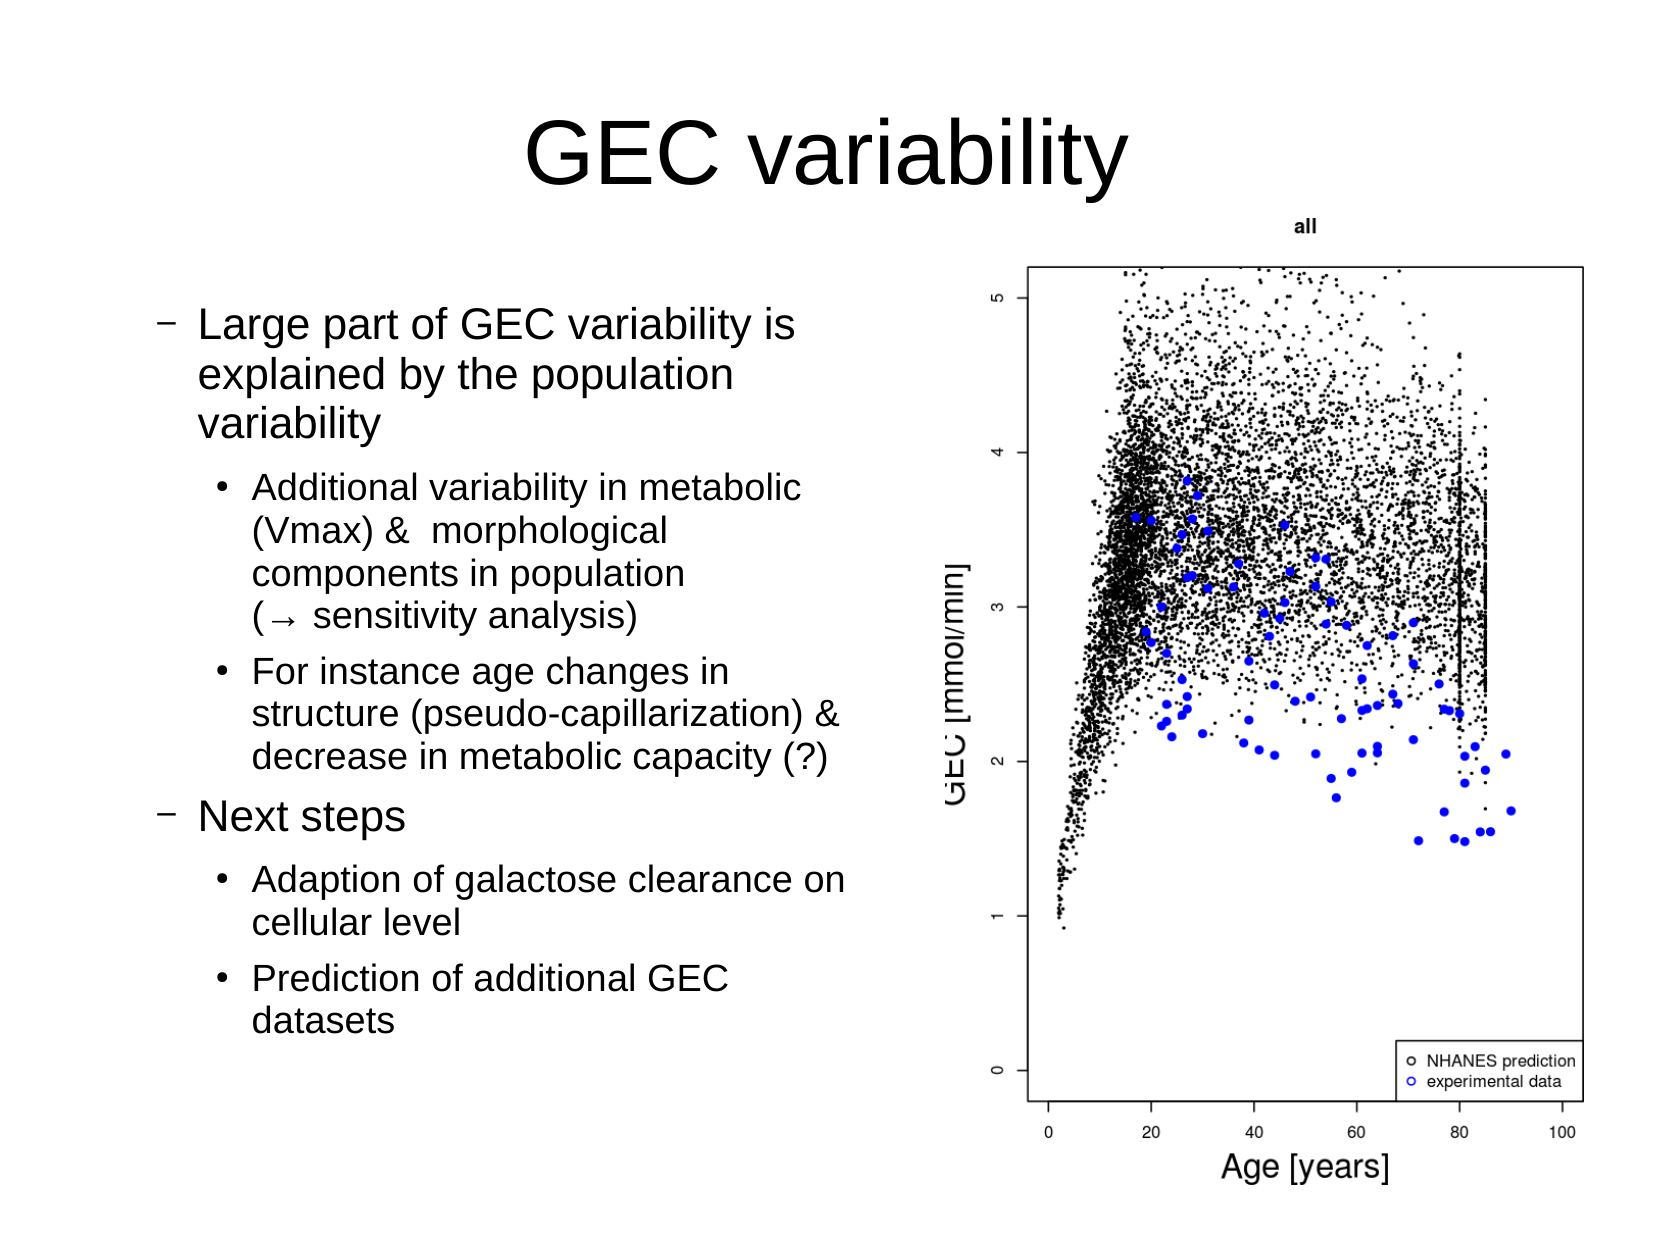

# GEC variability
Large part of GEC variability is explained by the population variability
Additional variability in metabolic (Vmax) & morphological components in population
(→ sensitivity analysis)
For instance age changes in structure (pseudo-capillarization) & decrease in metabolic capacity (?)
Next steps
Adaption of galactose clearance on cellular level
Prediction of additional GEC datasets